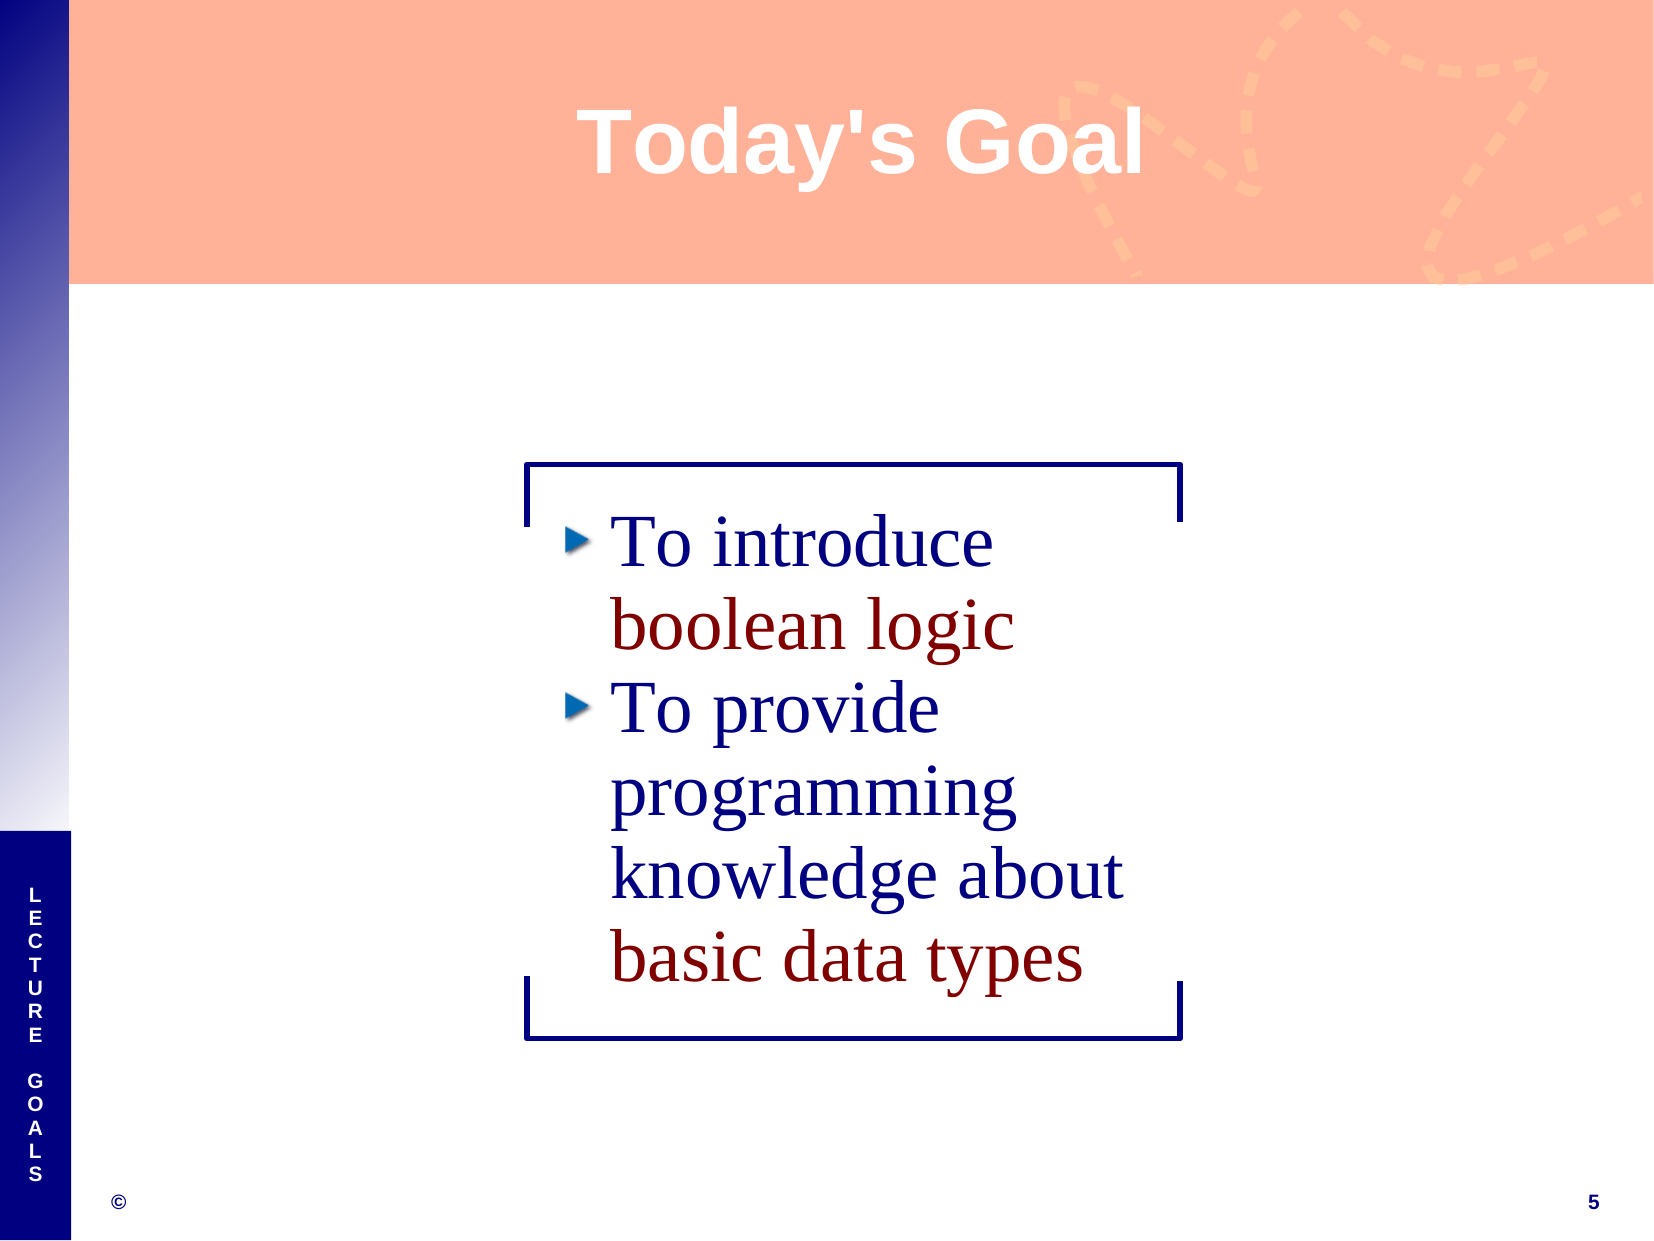

# Today's Goal
To introduce
boolean logic
To provide
programming
knowledge about
basic data types
L
E
C
T
U
R
E
G
O
A
L
S